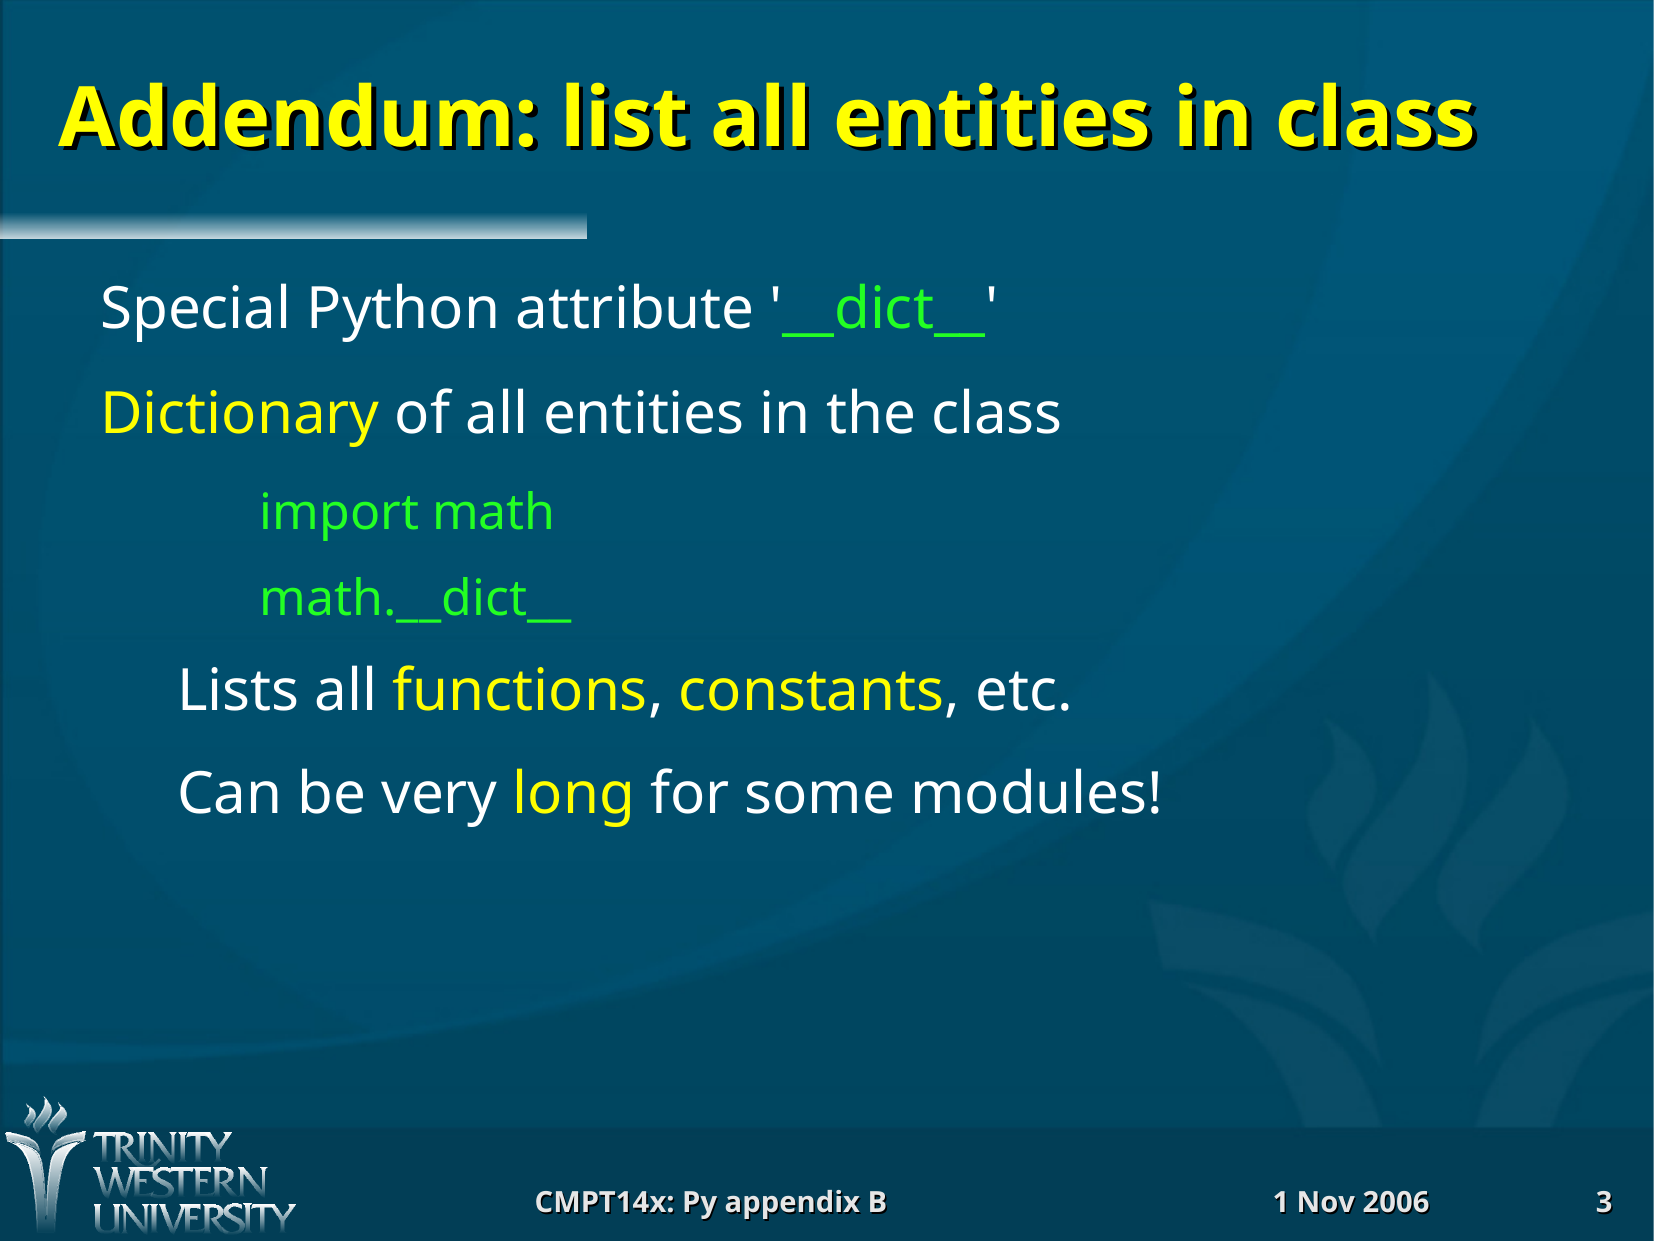

# Addendum: list all entities in class
Special Python attribute '__dict__'
Dictionary of all entities in the class
import math
math.__dict__
Lists all functions, constants, etc.
Can be very long for some modules!
CMPT14x: Py appendix B
1 Nov 2006
3